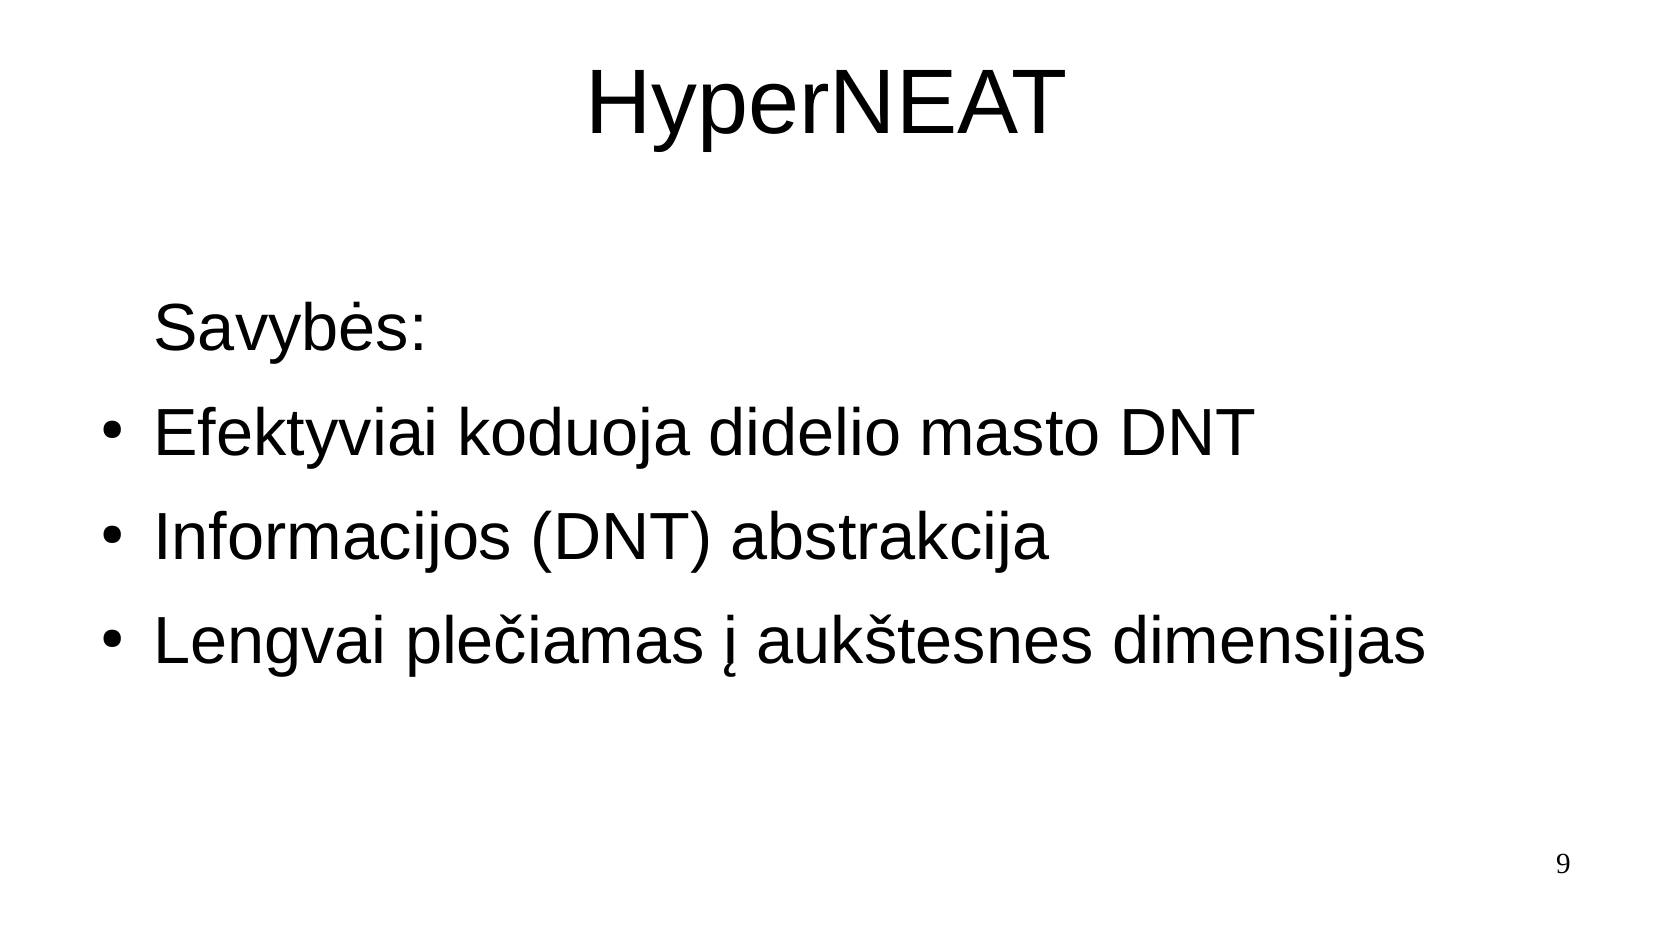

# HyperNEAT
Savybės:
Efektyviai koduoja didelio masto DNT
Informacijos (DNT) abstrakcija
Lengvai plečiamas į aukštesnes dimensijas
9